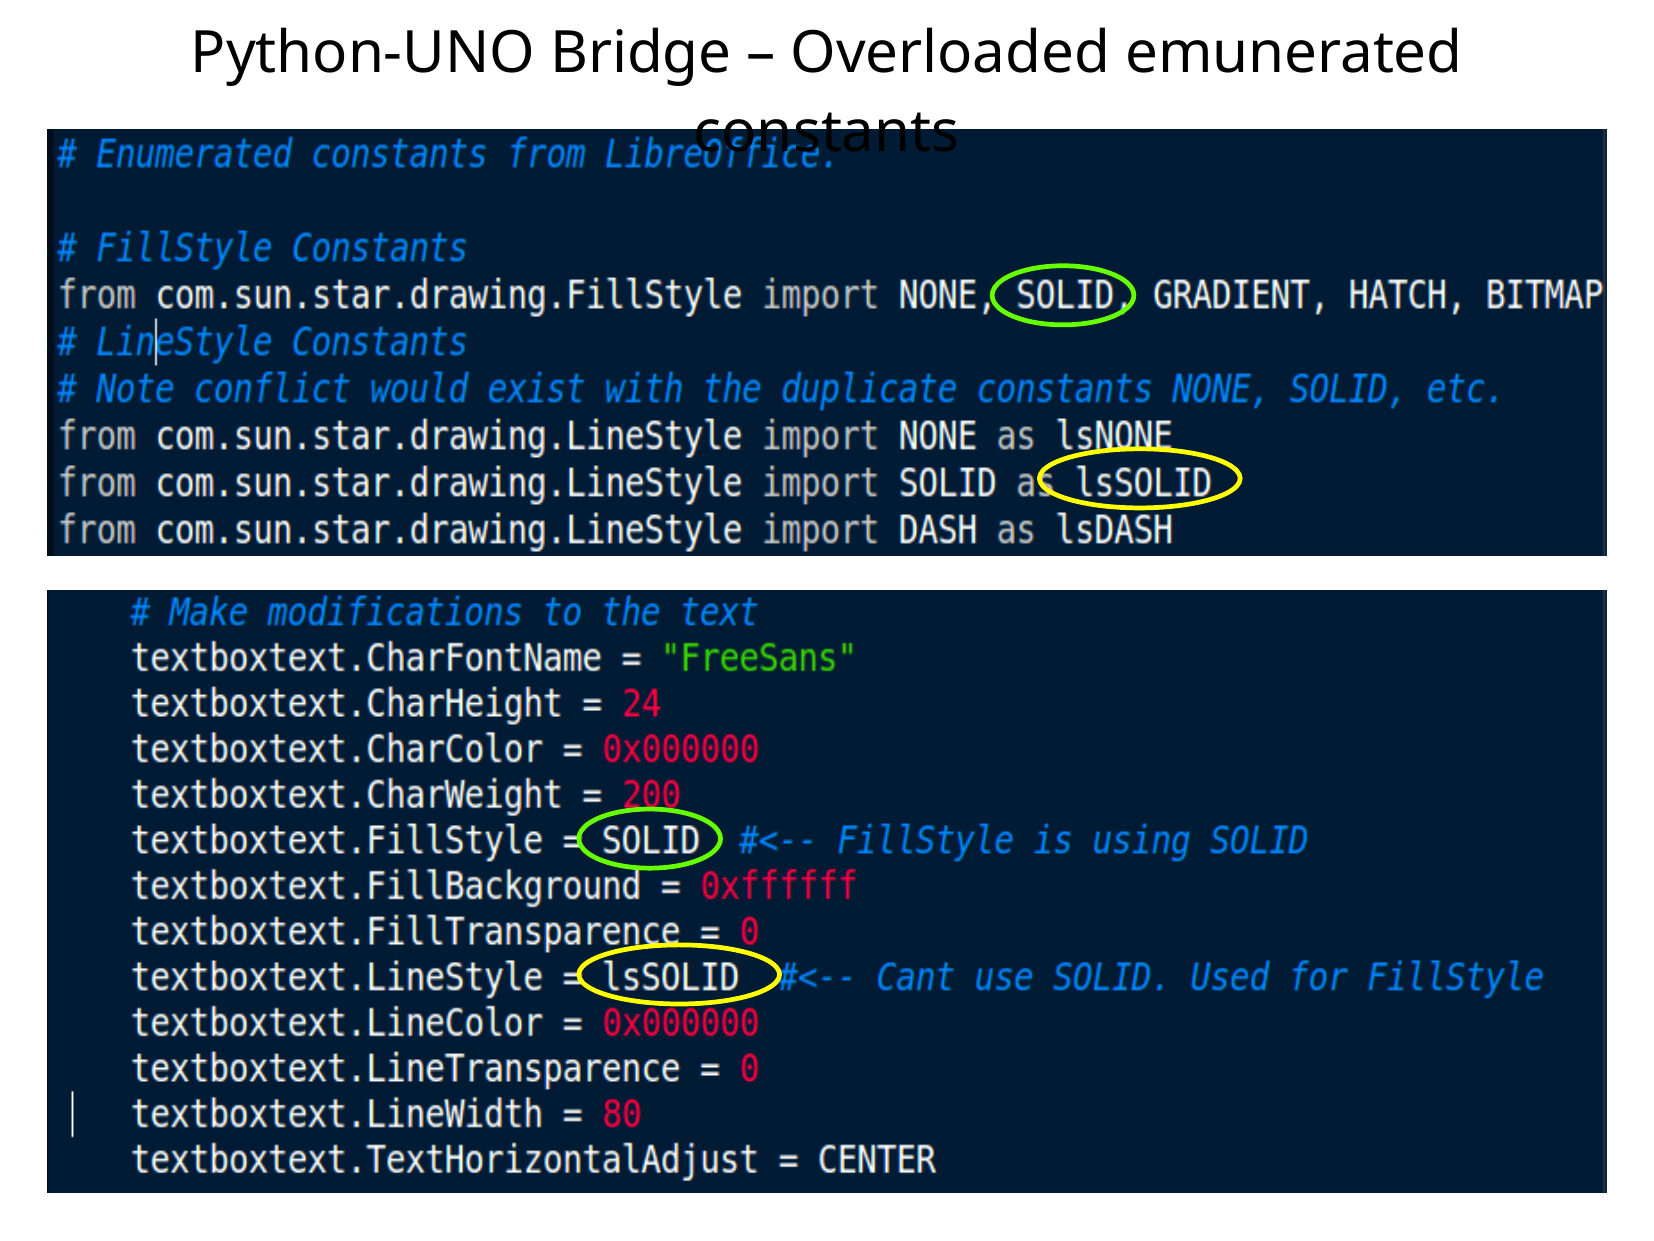

# Python-UNO Bridge – Overloaded emunerated constants